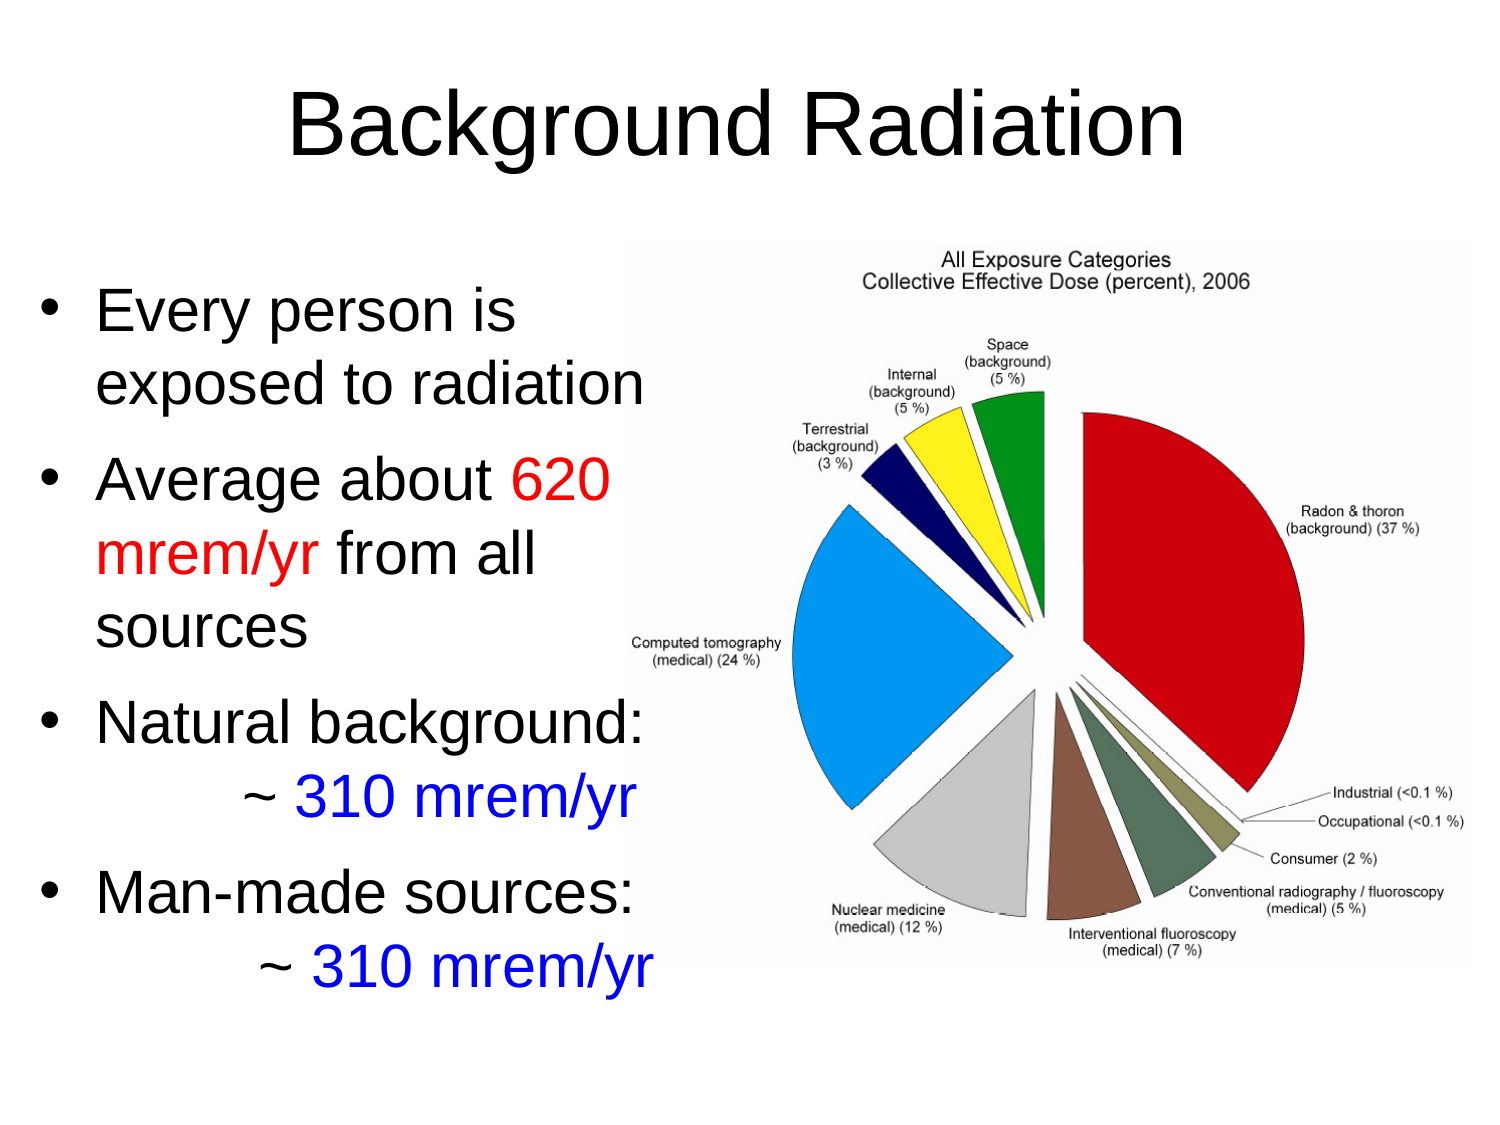

# Background Radiation
Every person is exposed to radiation
Average about 620 mrem/yr from all sources
Natural background: 	~ 310 mrem/yr
Man-made sources: 	 ~ 310 mrem/yr